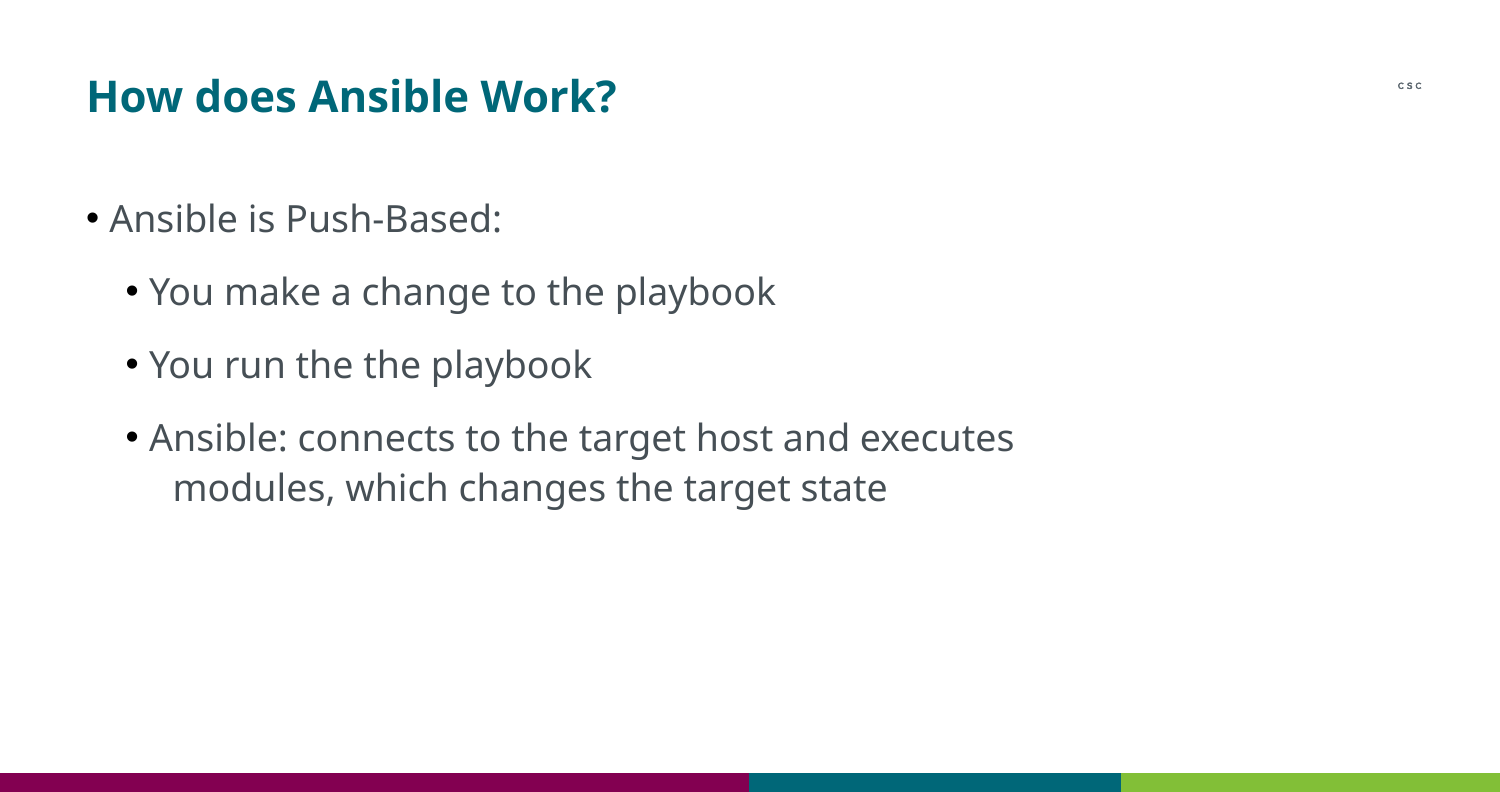

# How does Ansible Work?
Ansible is Push-Based:
You make a change to the playbook
You run the the playbook
Ansible: connects to the target host and executes modules, which changes the target state